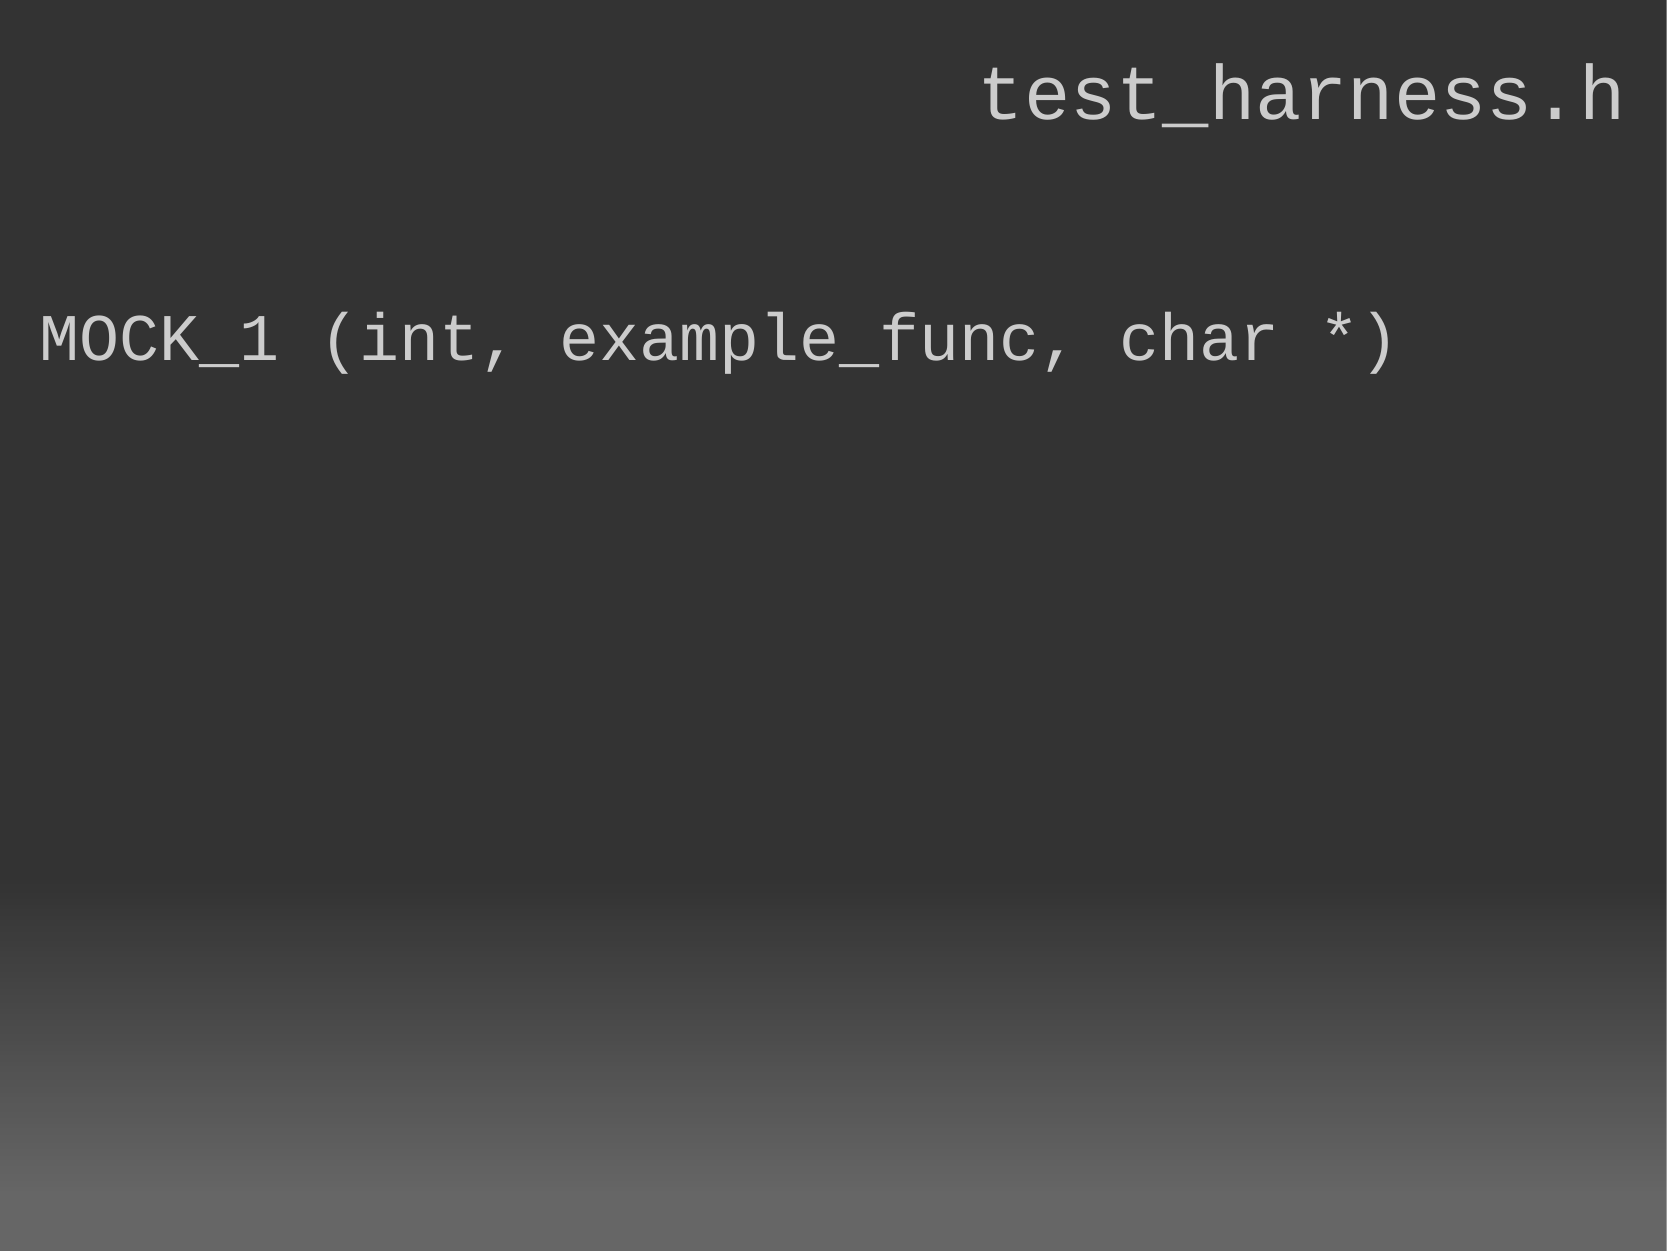

# test_harness.h
MOCK_1 (int, example_func, char *)